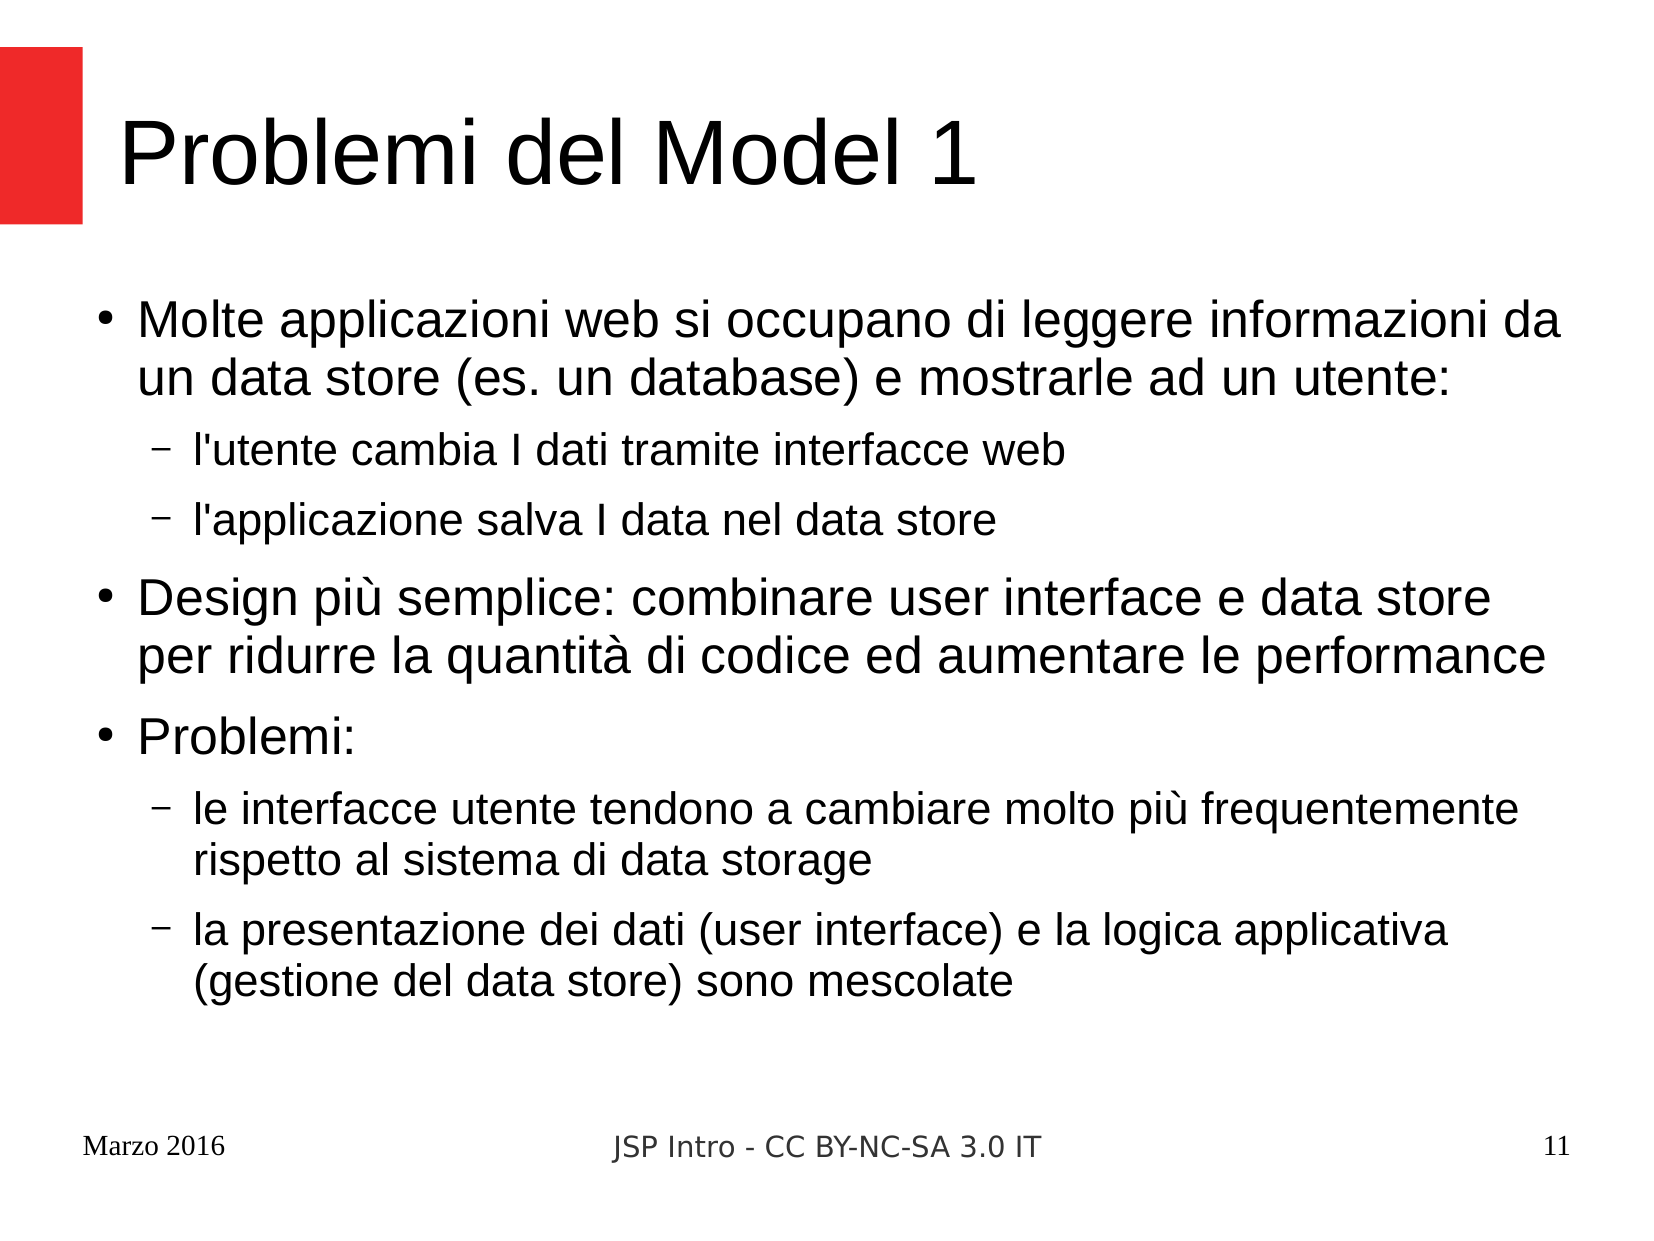

# Problemi del Model 1
Molte applicazioni web si occupano di leggere informazioni da un data store (es. un database) e mostrarle ad un utente:
l'utente cambia I dati tramite interfacce web
l'applicazione salva I data nel data store
Design più semplice: combinare user interface e data store per ridurre la quantità di codice ed aumentare le performance
Problemi:
le interfacce utente tendono a cambiare molto più frequentemente rispetto al sistema di data storage
la presentazione dei dati (user interface) e la logica applicativa (gestione del data store) sono mescolate
Your Date Here
Your Footer Here
11